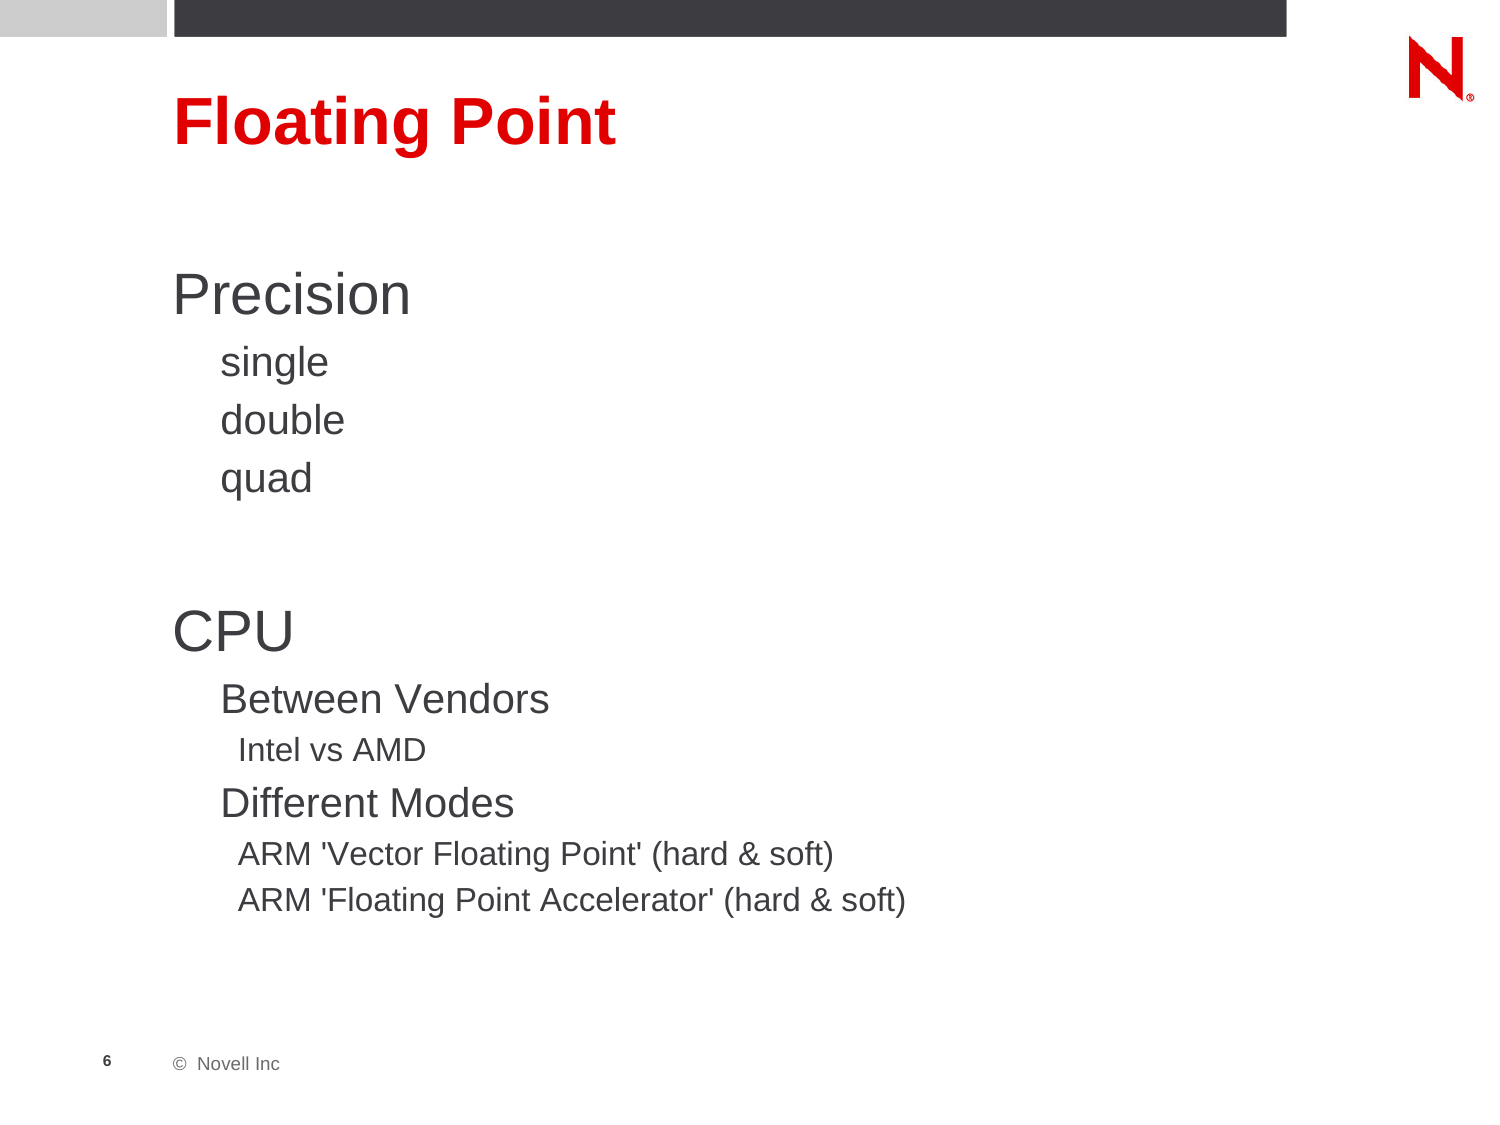

# Floating Point
Precision
single
double
quad
CPU
Between Vendors
Intel vs AMD
Different Modes
ARM 'Vector Floating Point' (hard & soft)
ARM 'Floating Point Accelerator' (hard & soft)